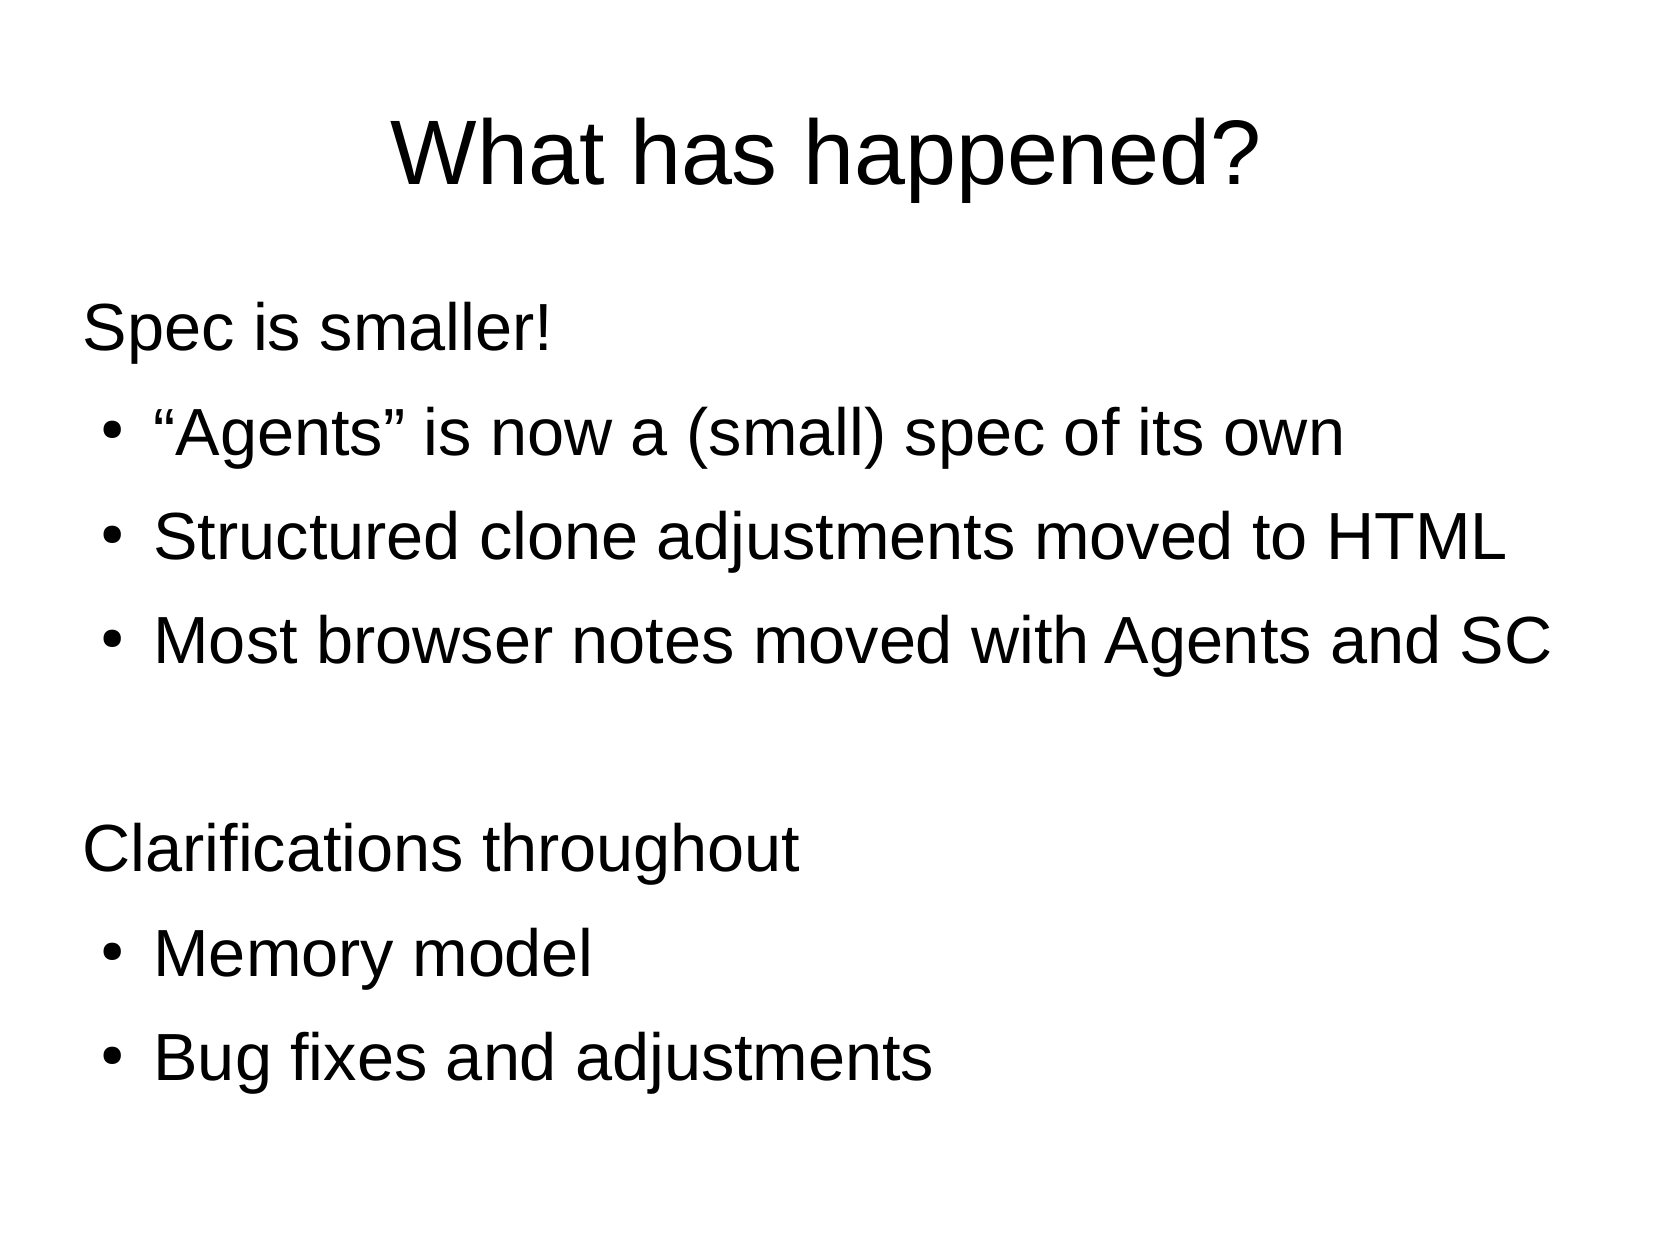

# What has happened?
Spec is smaller!
“Agents” is now a (small) spec of its own
Structured clone adjustments moved to HTML
Most browser notes moved with Agents and SC
Clarifications throughout
Memory model
Bug fixes and adjustments